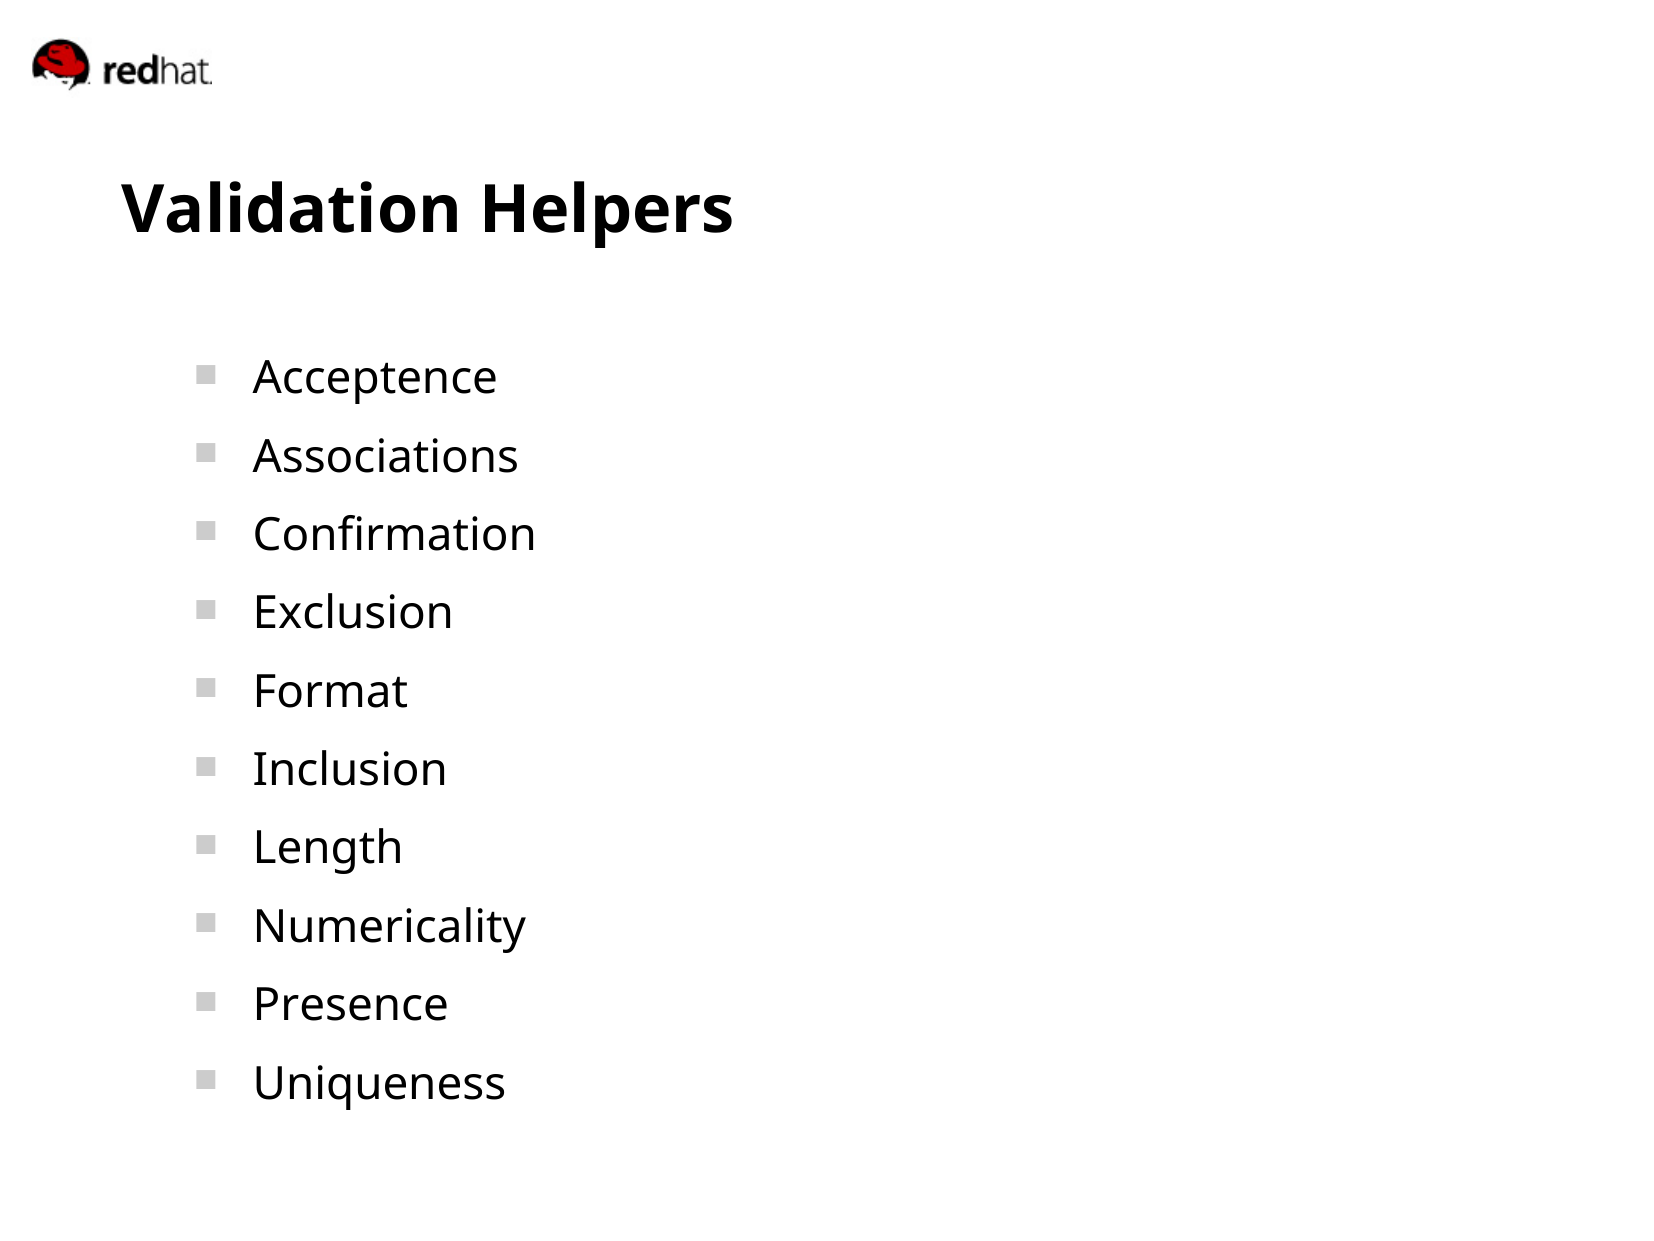

# Validation Helpers
Acceptence
Associations
Confirmation
Exclusion
Format
Inclusion
Length
Numericality
Presence
Uniqueness